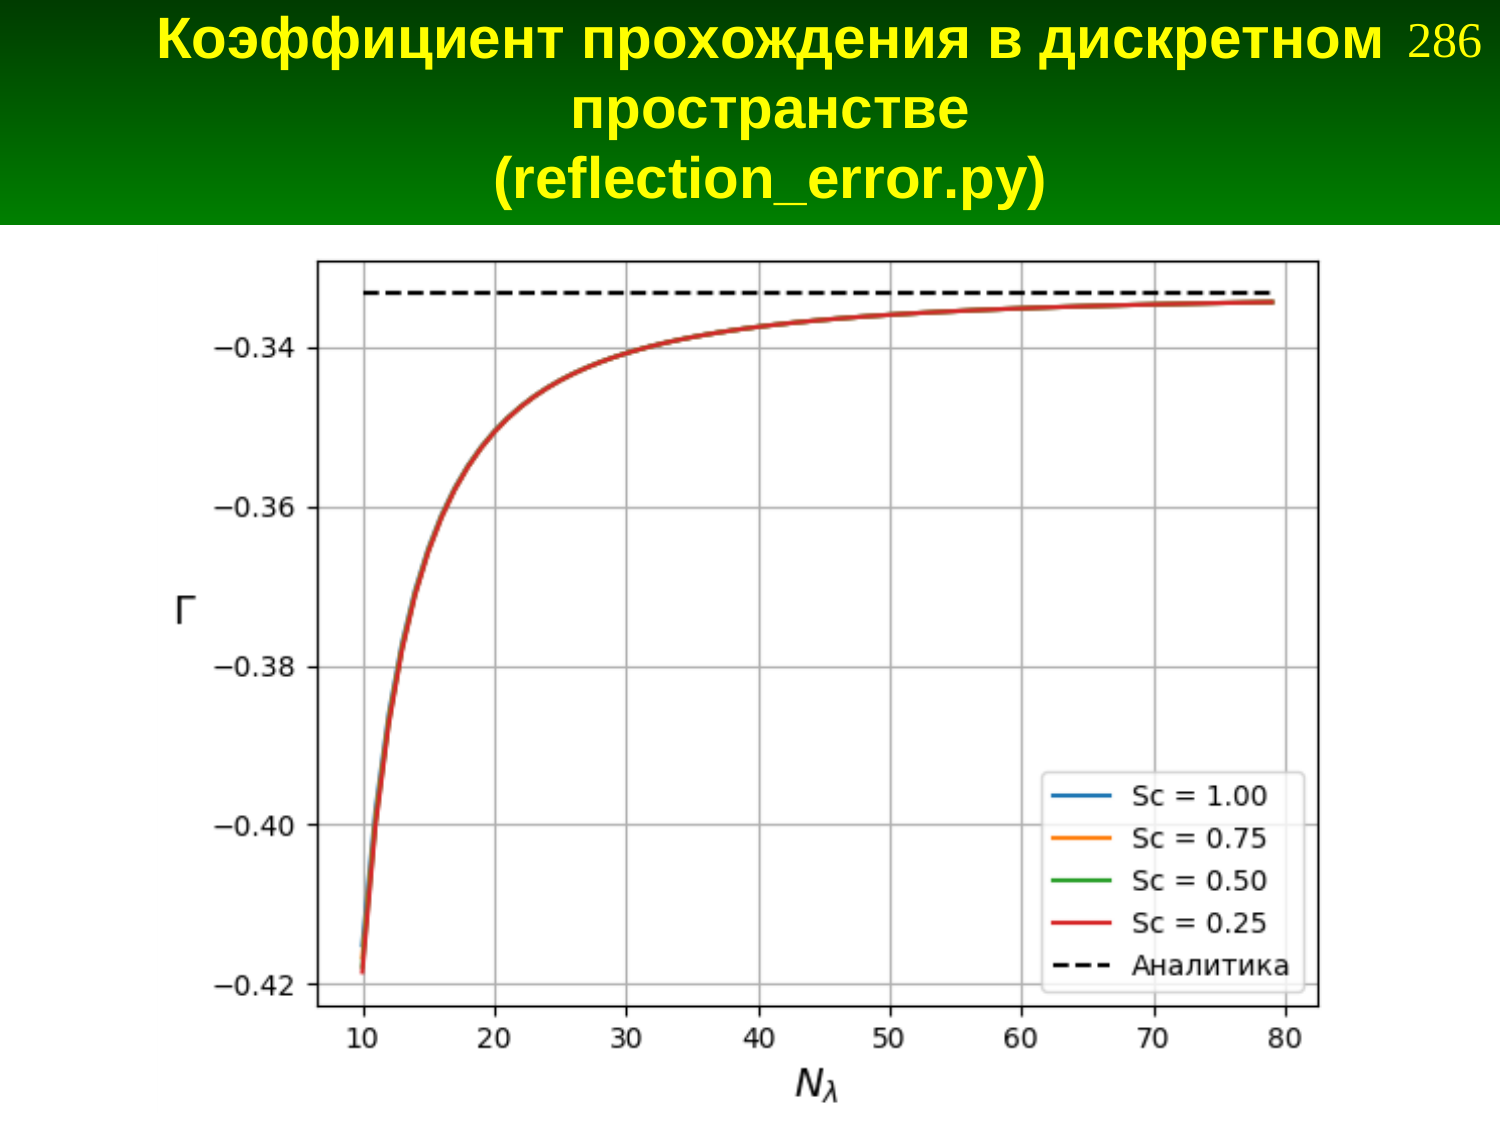

# Коэффициент прохождения в дискретном пространстве (reflection_error.py)